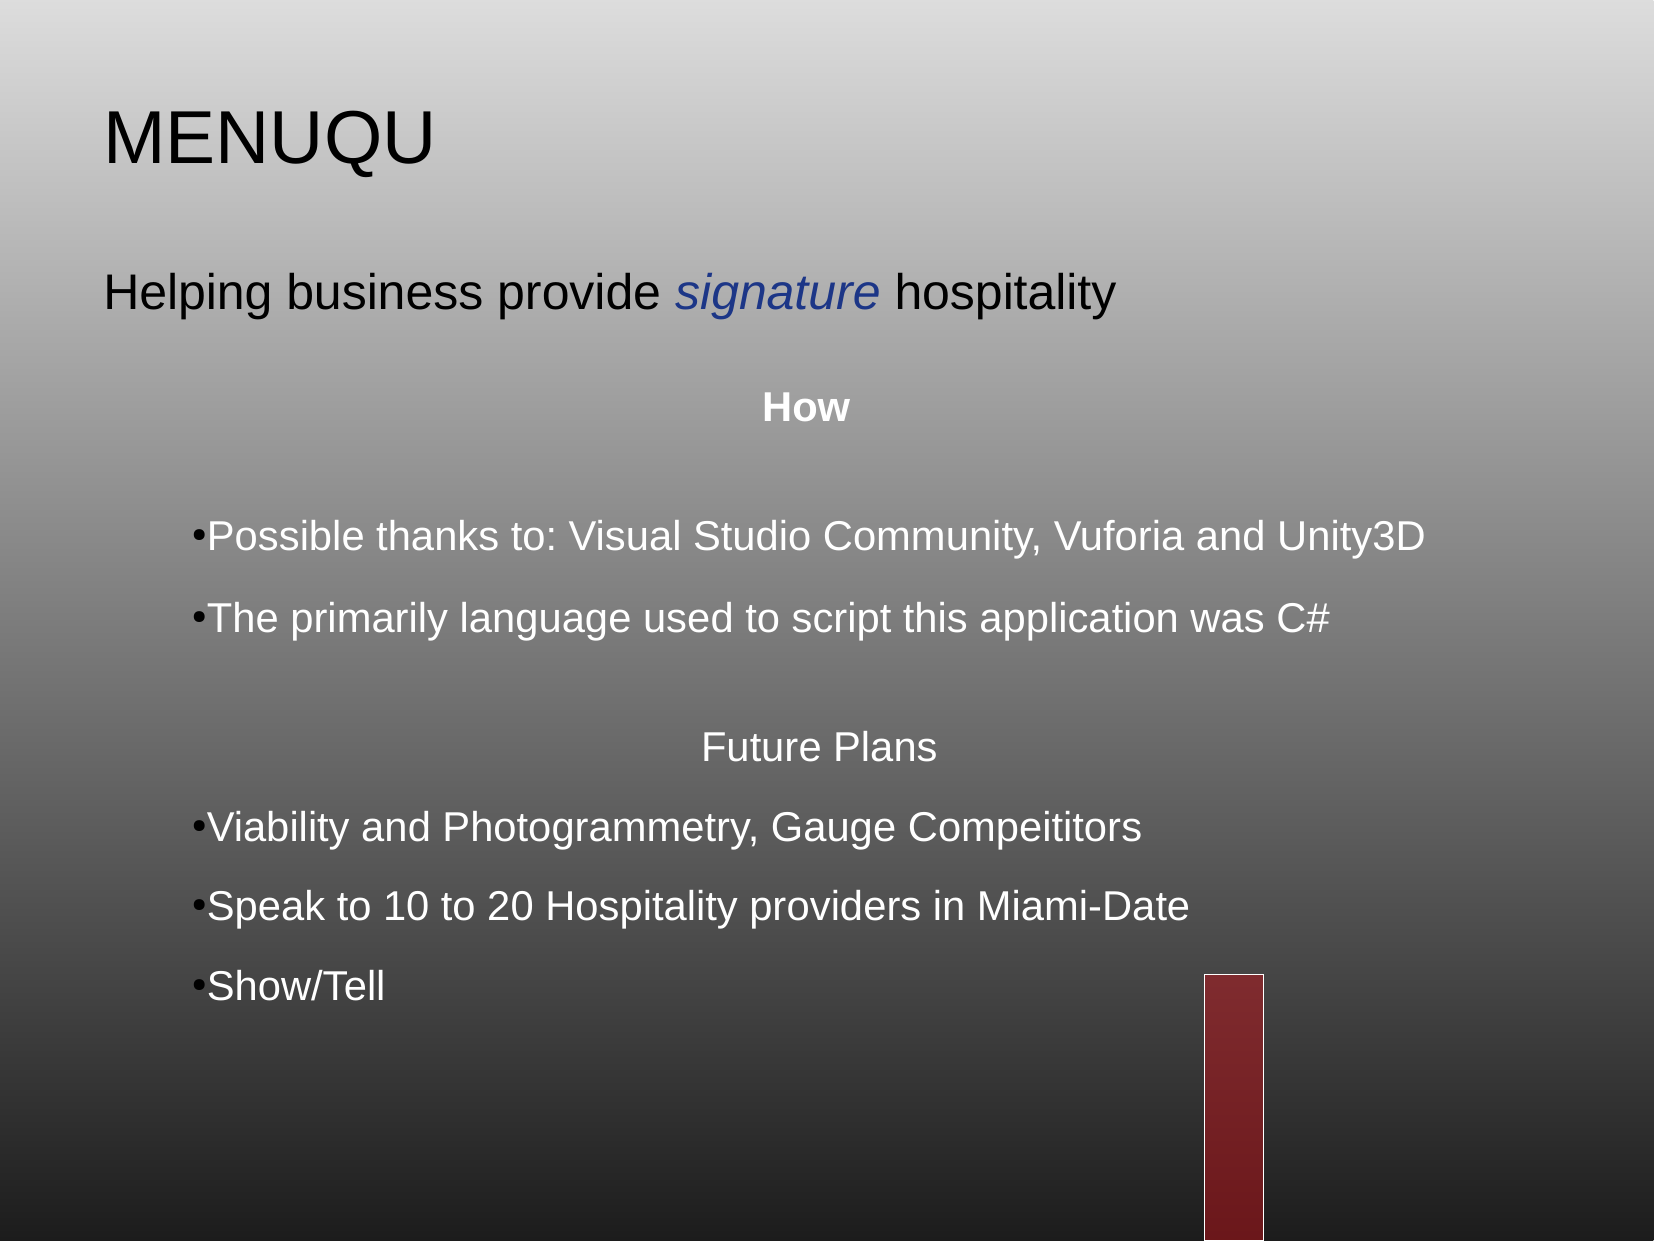

MENUQU
Helping business provide signature hospitality
How
Possible thanks to: Visual Studio Community, Vuforia and Unity3D
The primarily language used to script this application was C#
Future Plans
Viability and Photogrammetry, Gauge Compeititors
Speak to 10 to 20 Hospitality providers in Miami-Date
Show/Tell